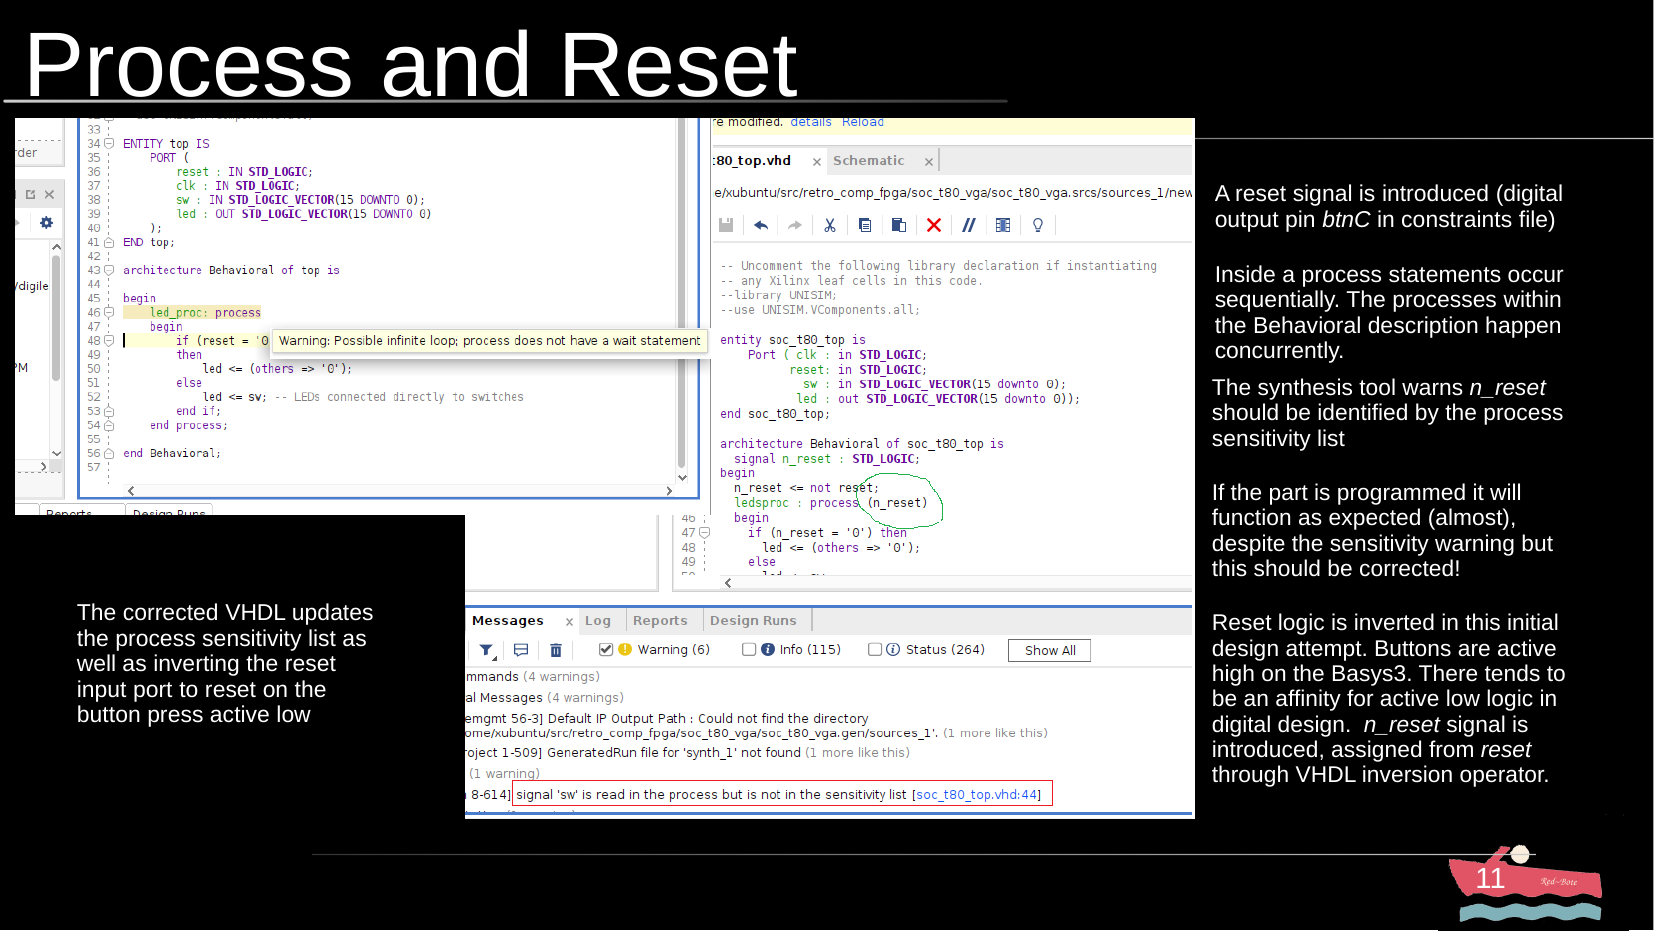

# Process and Reset
A reset signal is introduced (digital output pin btnC in constraints file)
Inside a process statements occur sequentially. The processes within the Behavioral description happen concurrently.
The synthesis tool warns n_reset should be identified by the process sensitivity list
If the part is programmed it will function as expected (almost), despite the sensitivity warning but this should be corrected!
Reset logic is inverted in this initial design attempt. Buttons are active high on the Basys3. There tends to be an affinity for active low logic in digital design. n_reset signal is introduced, assigned from reset through VHDL inversion operator.
The corrected VHDL updates the process sensitivity list as well as inverting the reset input port to reset on the button press active low
11